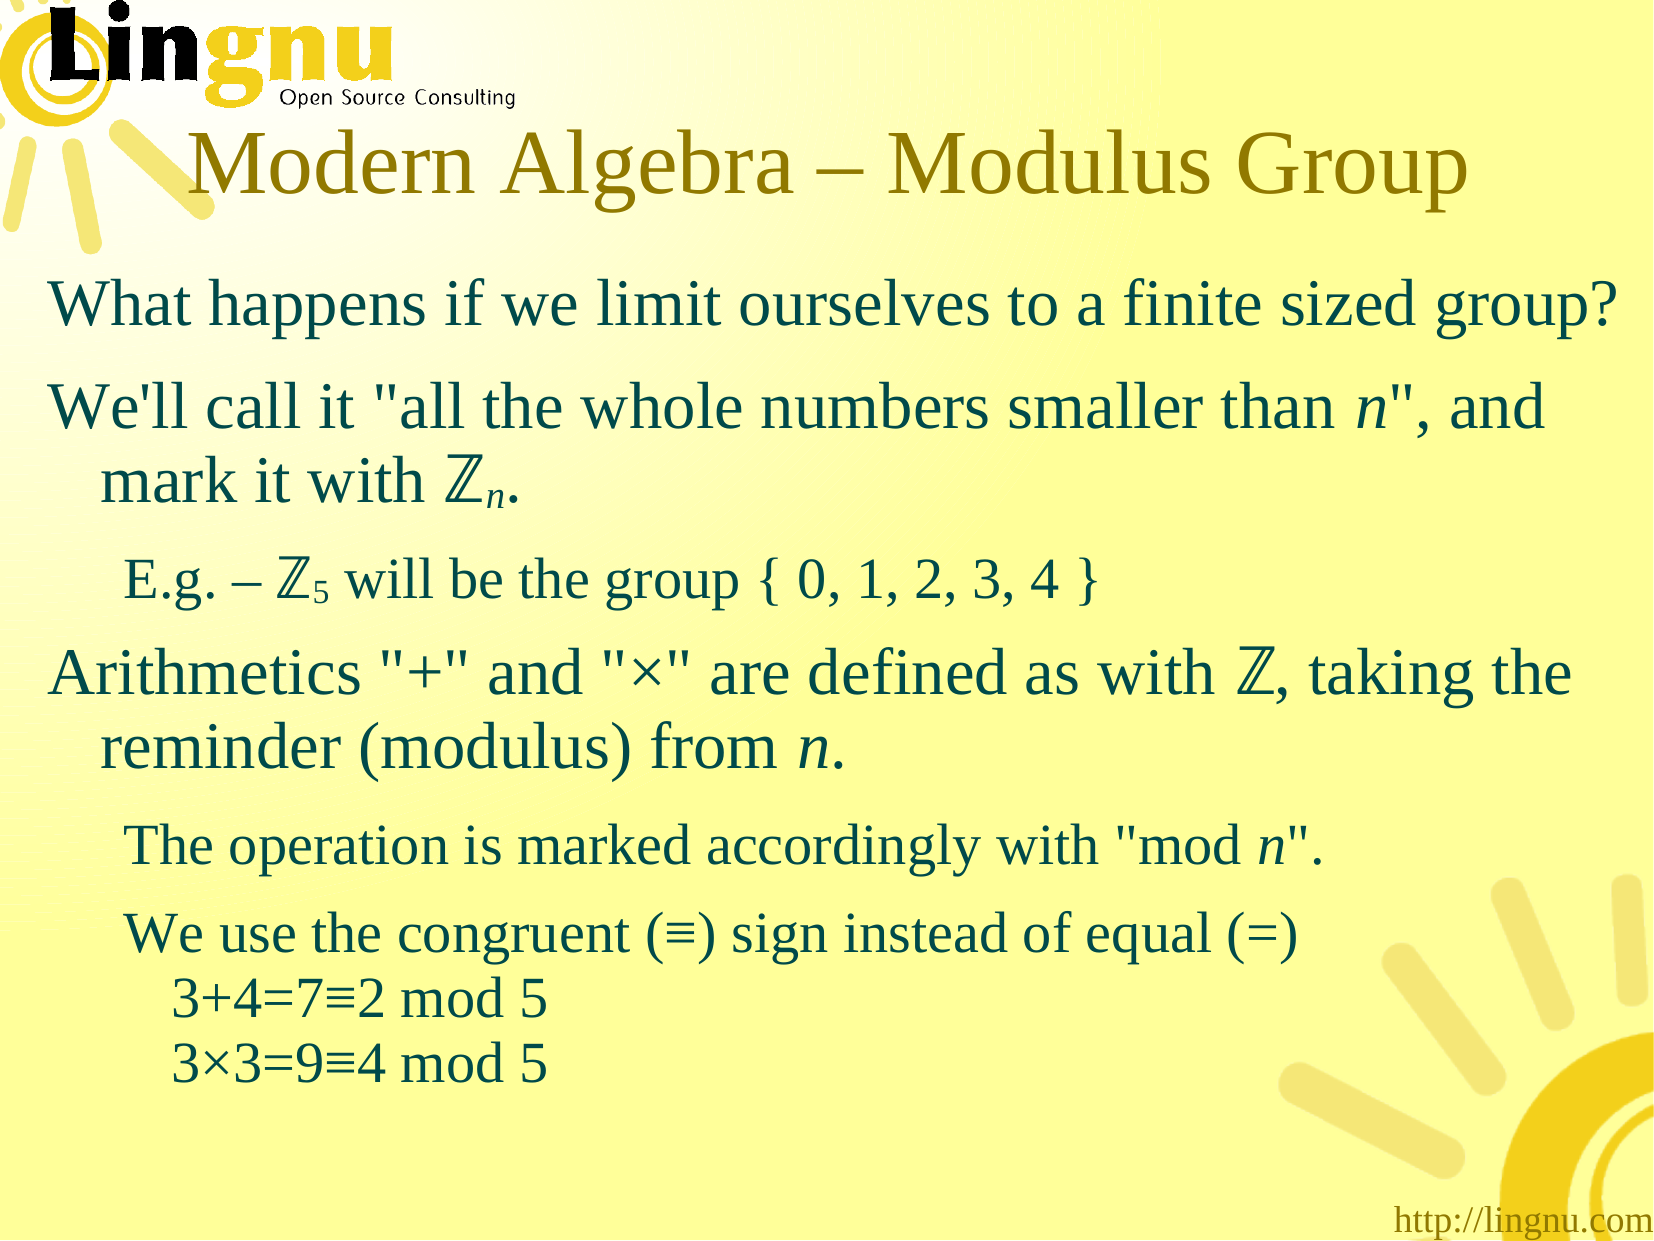

# Modern Algebra – Modulus Group
What happens if we limit ourselves to a finite sized group?
We'll call it "all the whole numbers smaller than n", and mark it with ℤn.
E.g. – ℤ5 will be the group { 0, 1, 2, 3, 4 }
Arithmetics "+" and "×" are defined as with ℤ, taking the reminder (modulus) from n.
The operation is marked accordingly with "mod n".
We use the congruent (≡) sign instead of equal (=)
3+4=7≡2 mod 5
3×3=9≡4 mod 5